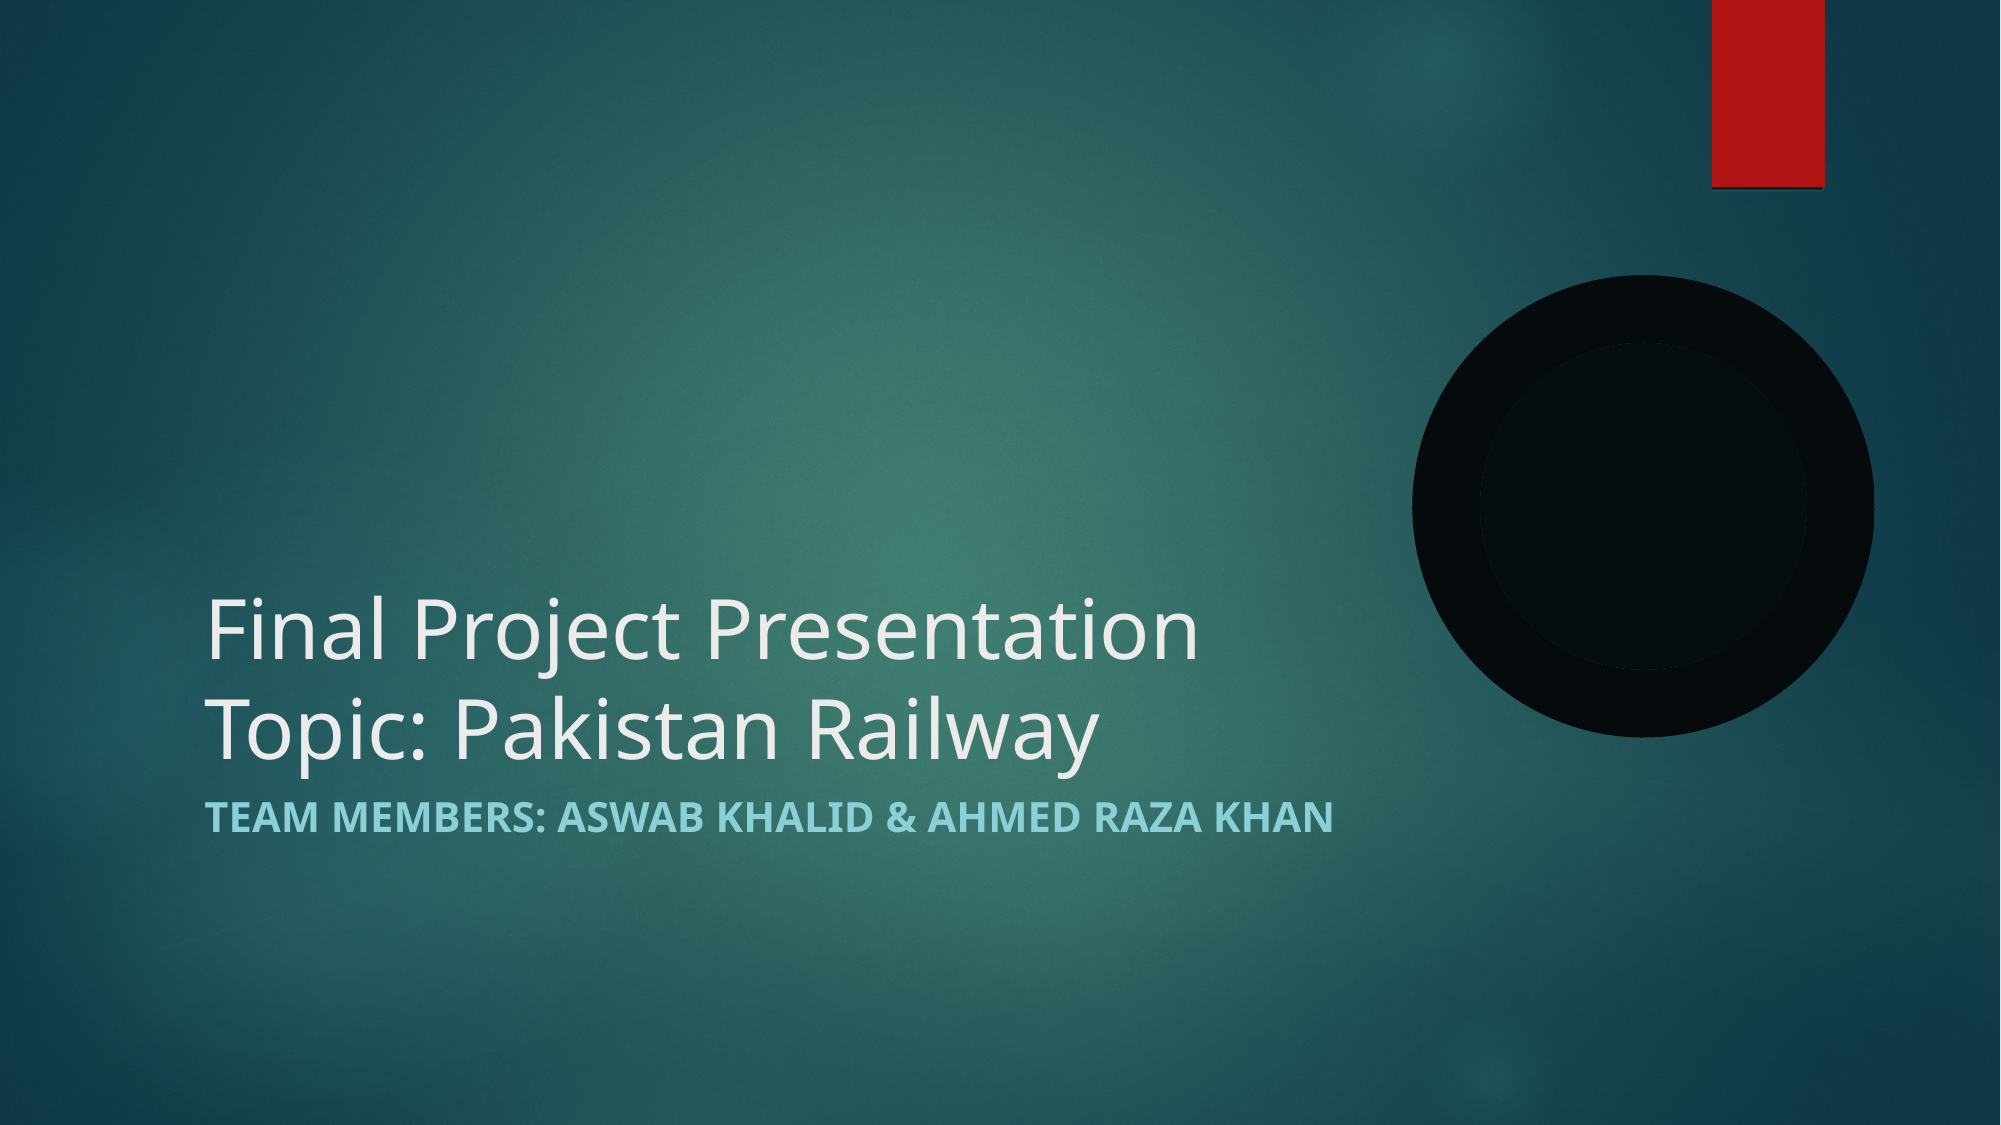

# Final Project Presentation Topic: Pakistan Railway
Team Members: Aswab Khalid & Ahmed Raza Khan